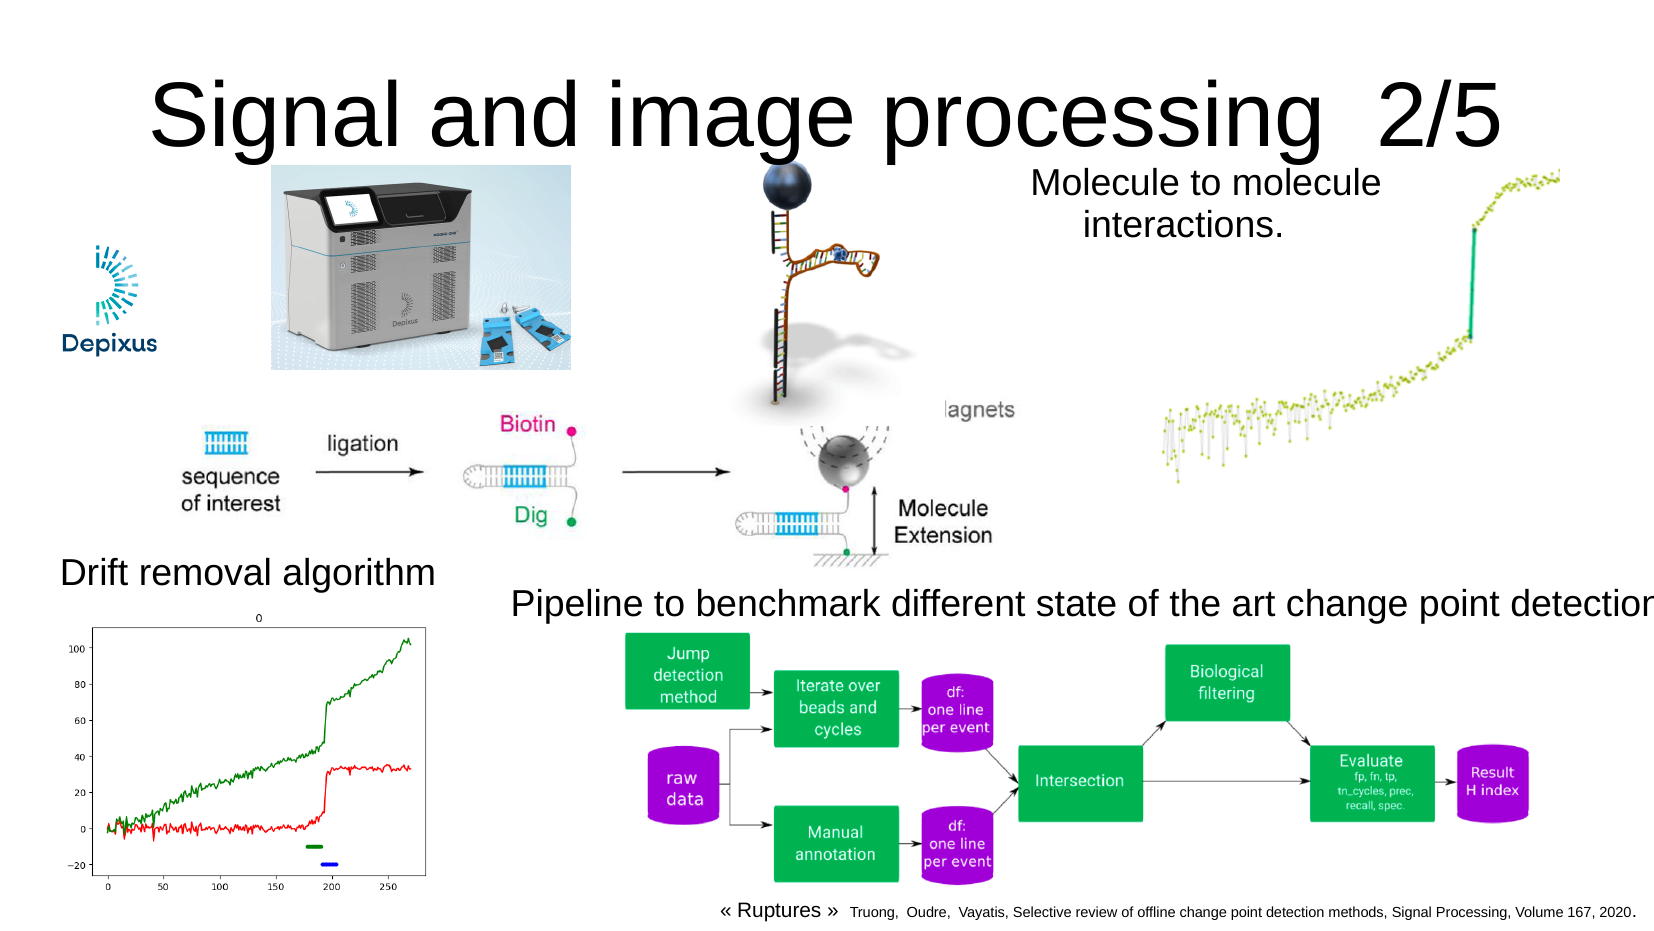

# Signal and image processing 2/5
Molecule to molecule
 interactions.
Drift removal algorithm
Pipeline to benchmark different state of the art change point detection
« Ruptures » Truong, Oudre, Vayatis, Selective review of offline change point detection methods, Signal Processing, Volume 167, 2020.